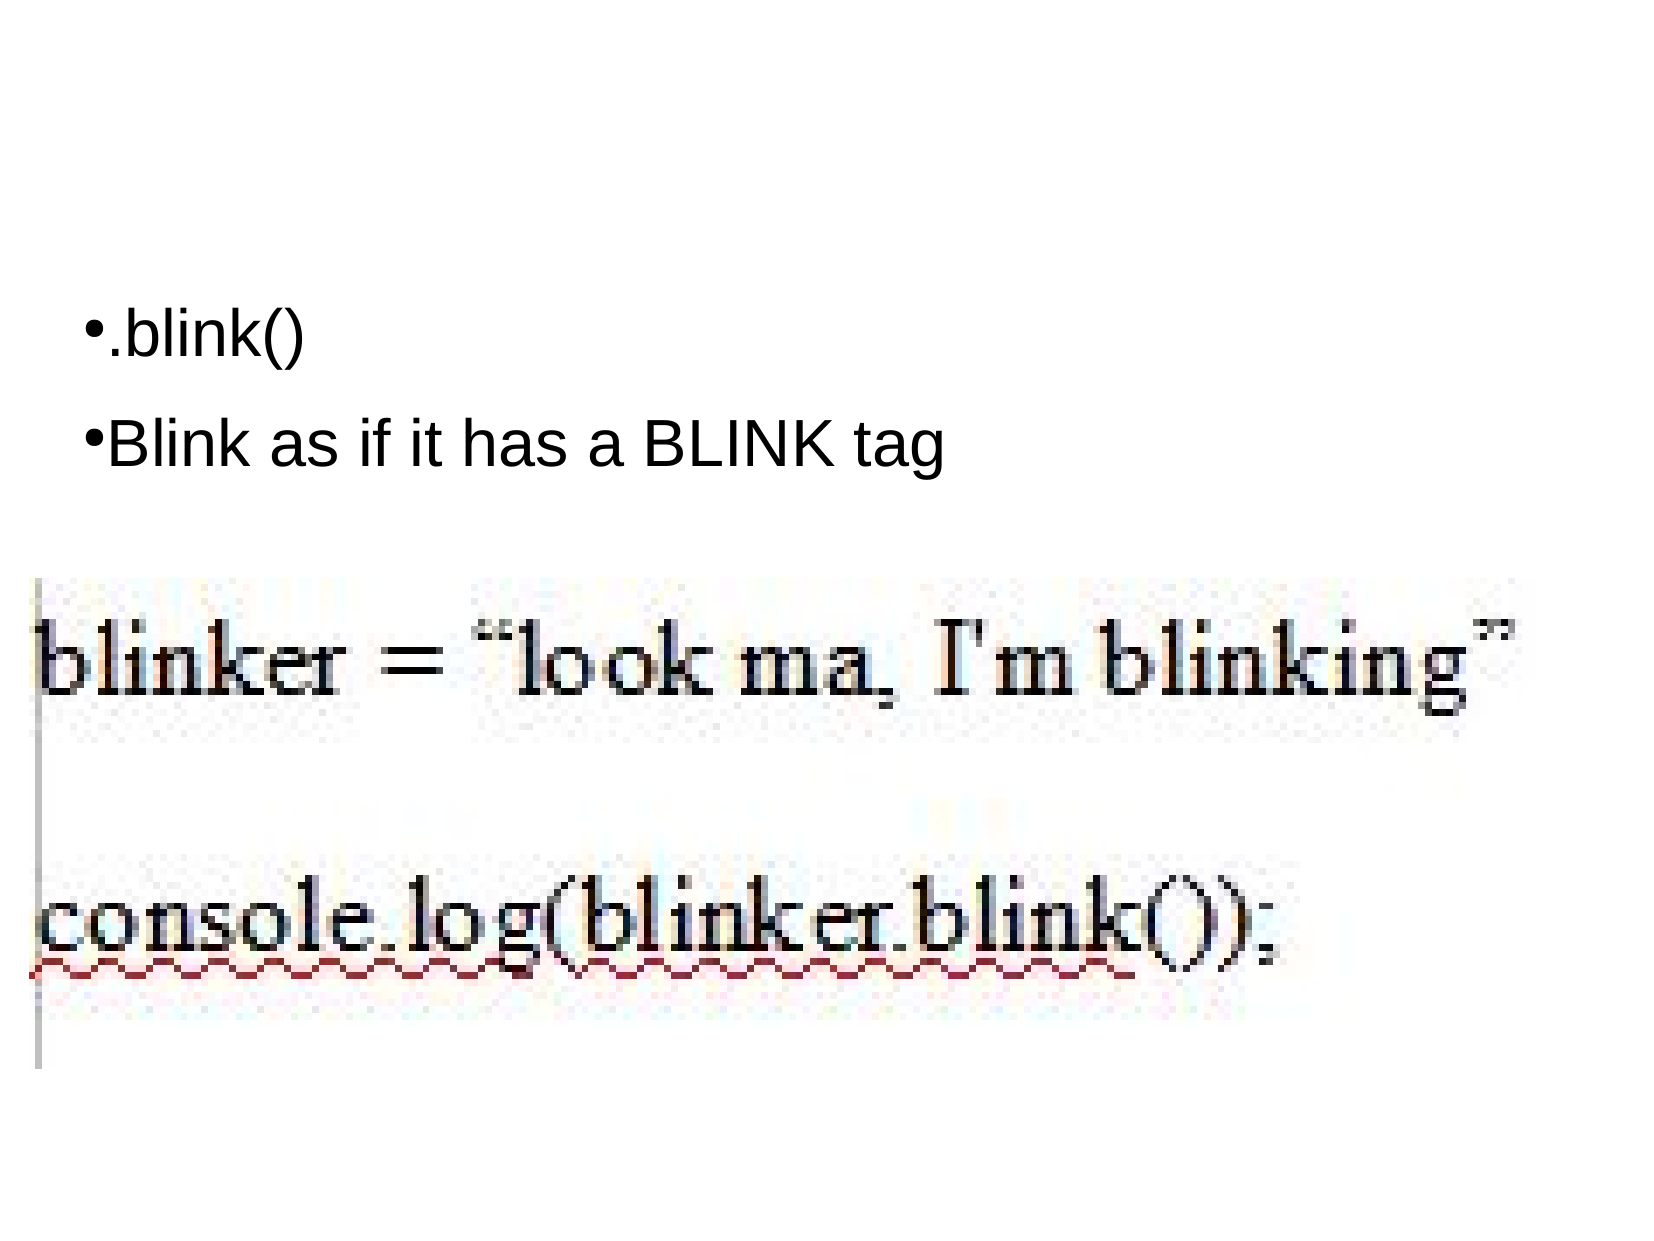

#
.blink()
Blink as if it has a BLINK tag